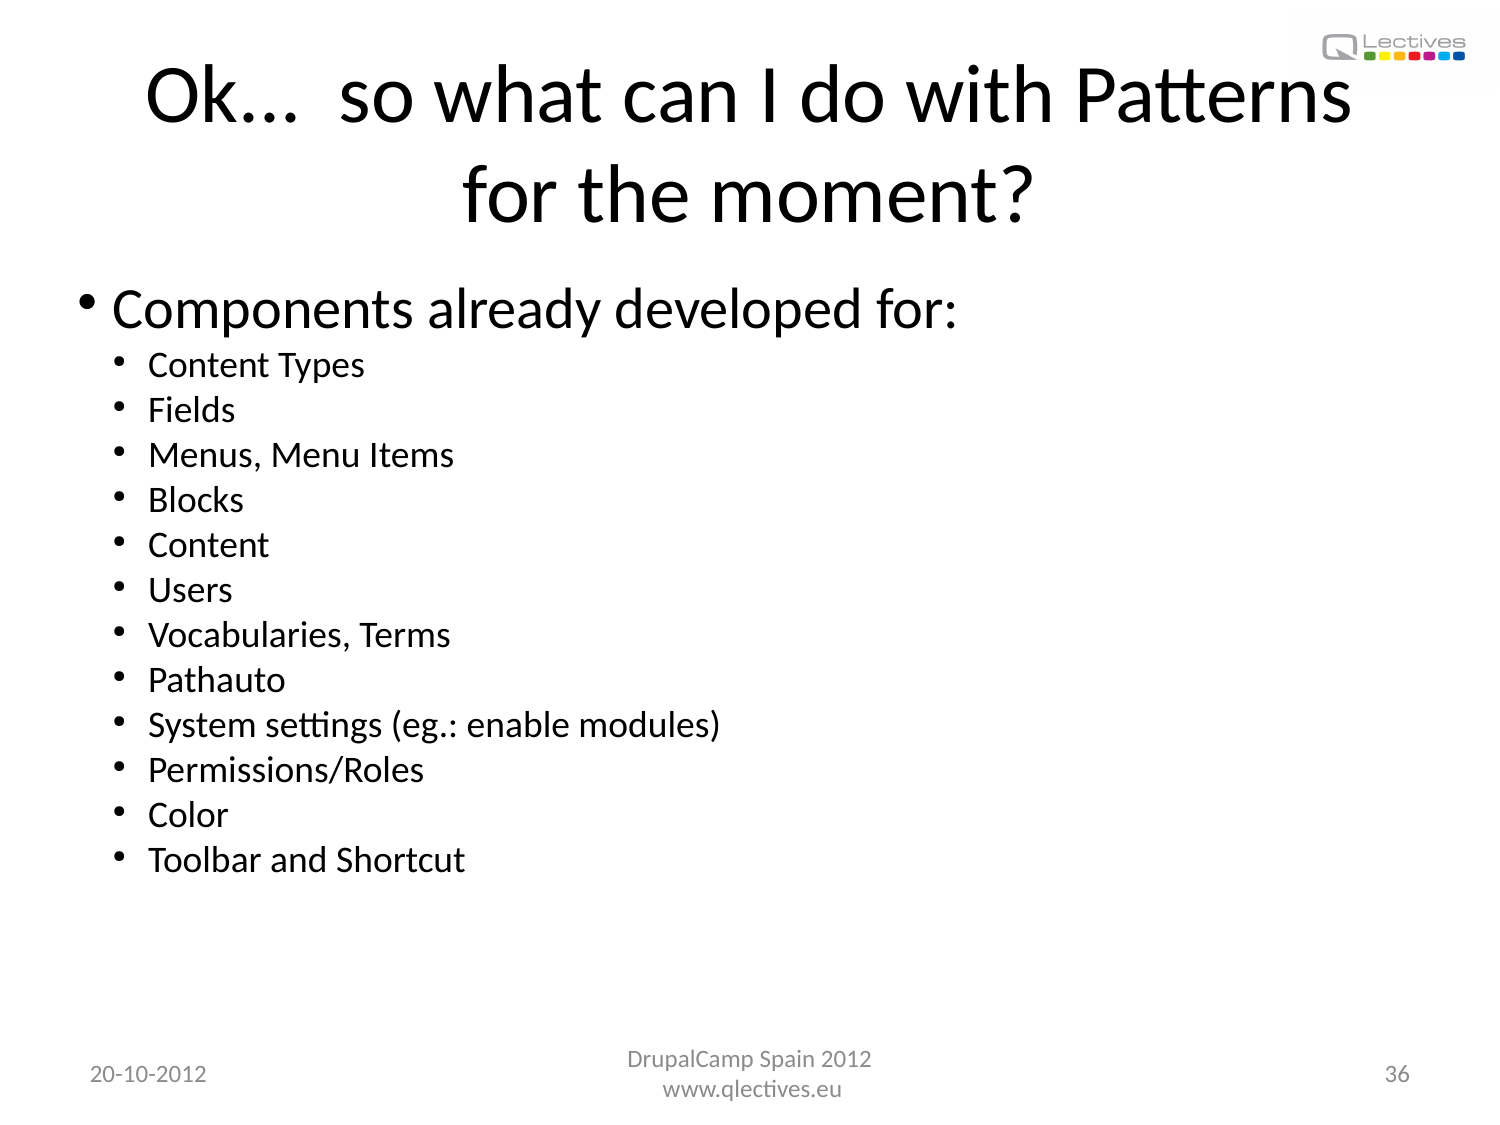

Ok... so what can I do with Patterns for the moment?
Components already developed for:
Content Types
Fields
Menus, Menu Items
Blocks
Content
Users
Vocabularies, Terms
Pathauto
System settings (eg.: enable modules)
Permissions/Roles
Color
Toolbar and Shortcut
20-10-2012
DrupalCamp Spain 2012
 www.qlectives.eu